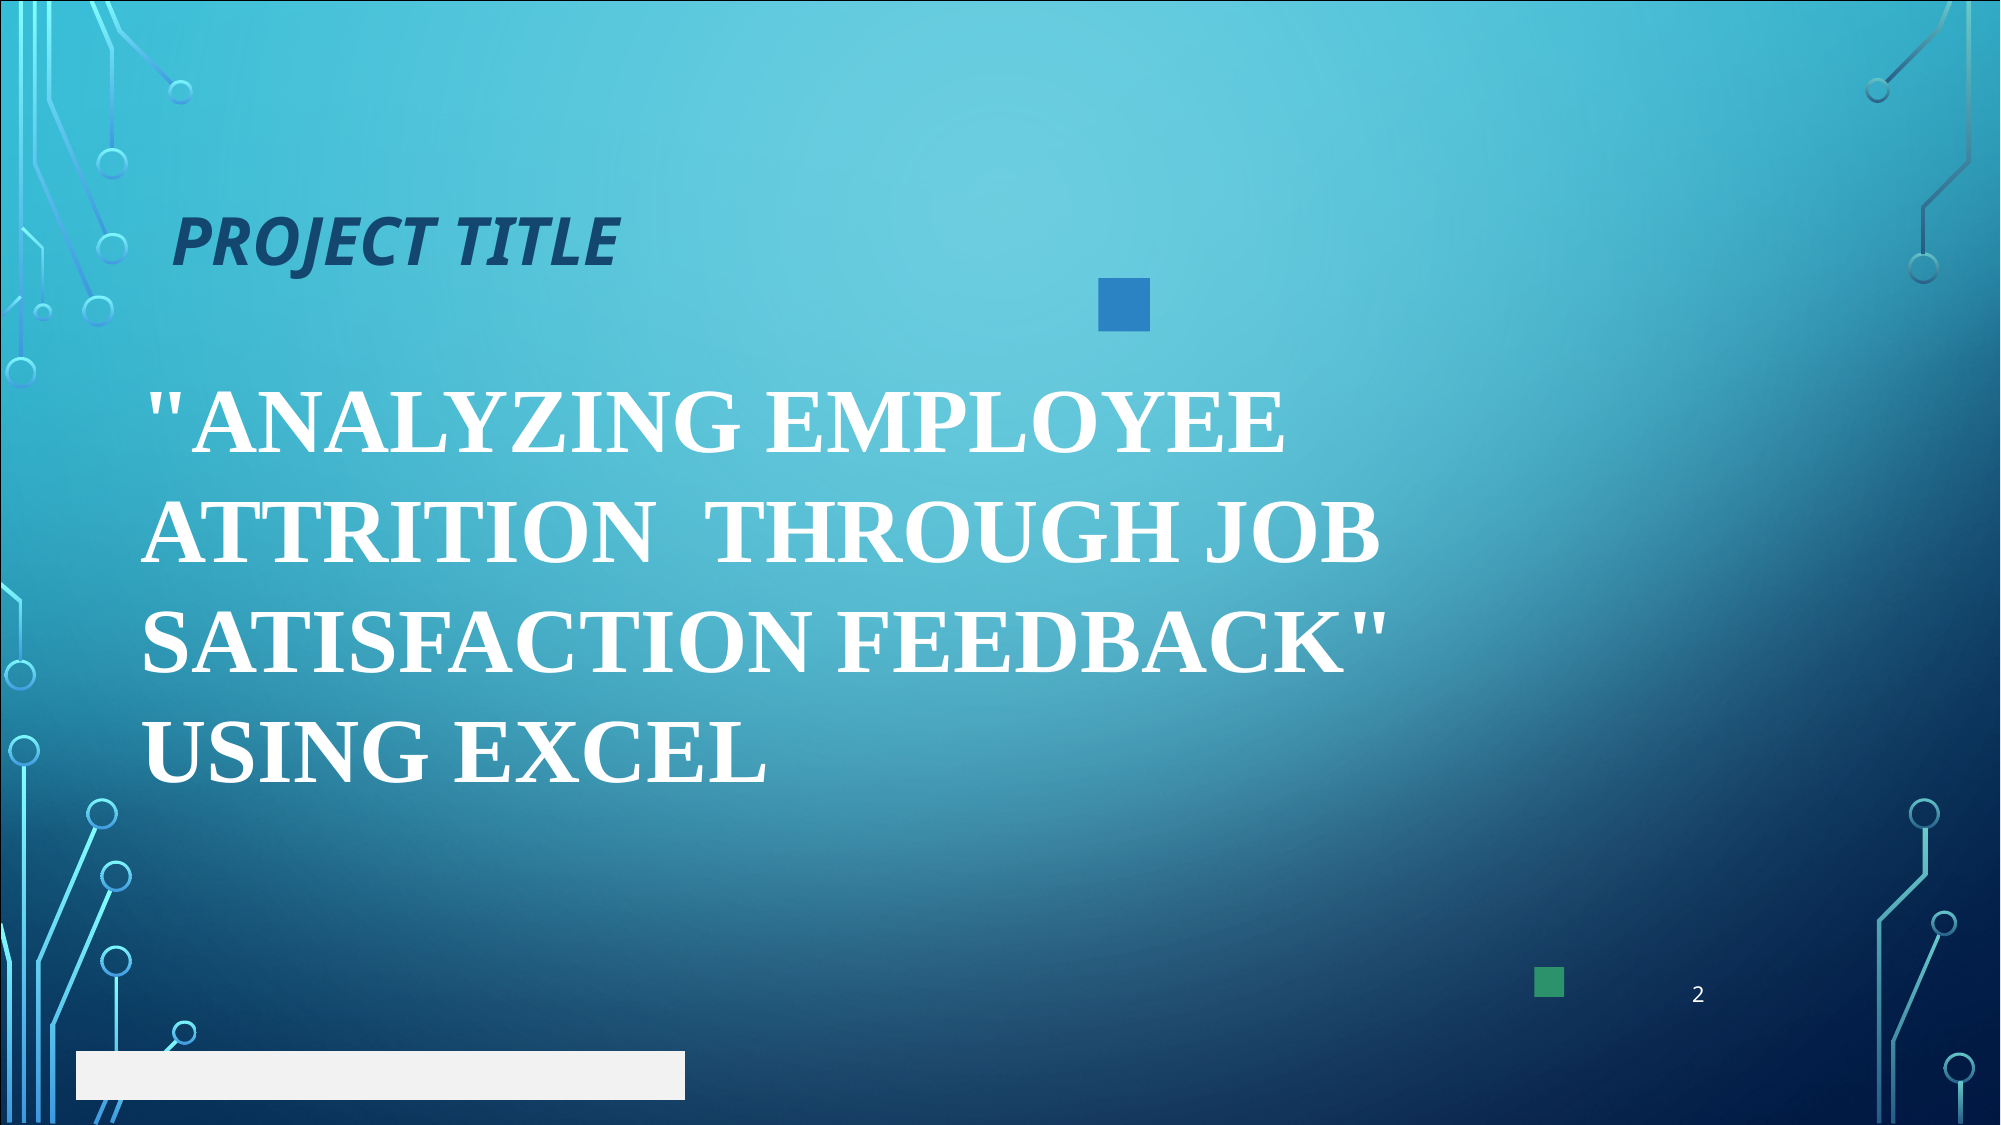

PROJECT TITLE
# "Analyzing Employee Attrition through Job Satisfaction Feedback" using Excel